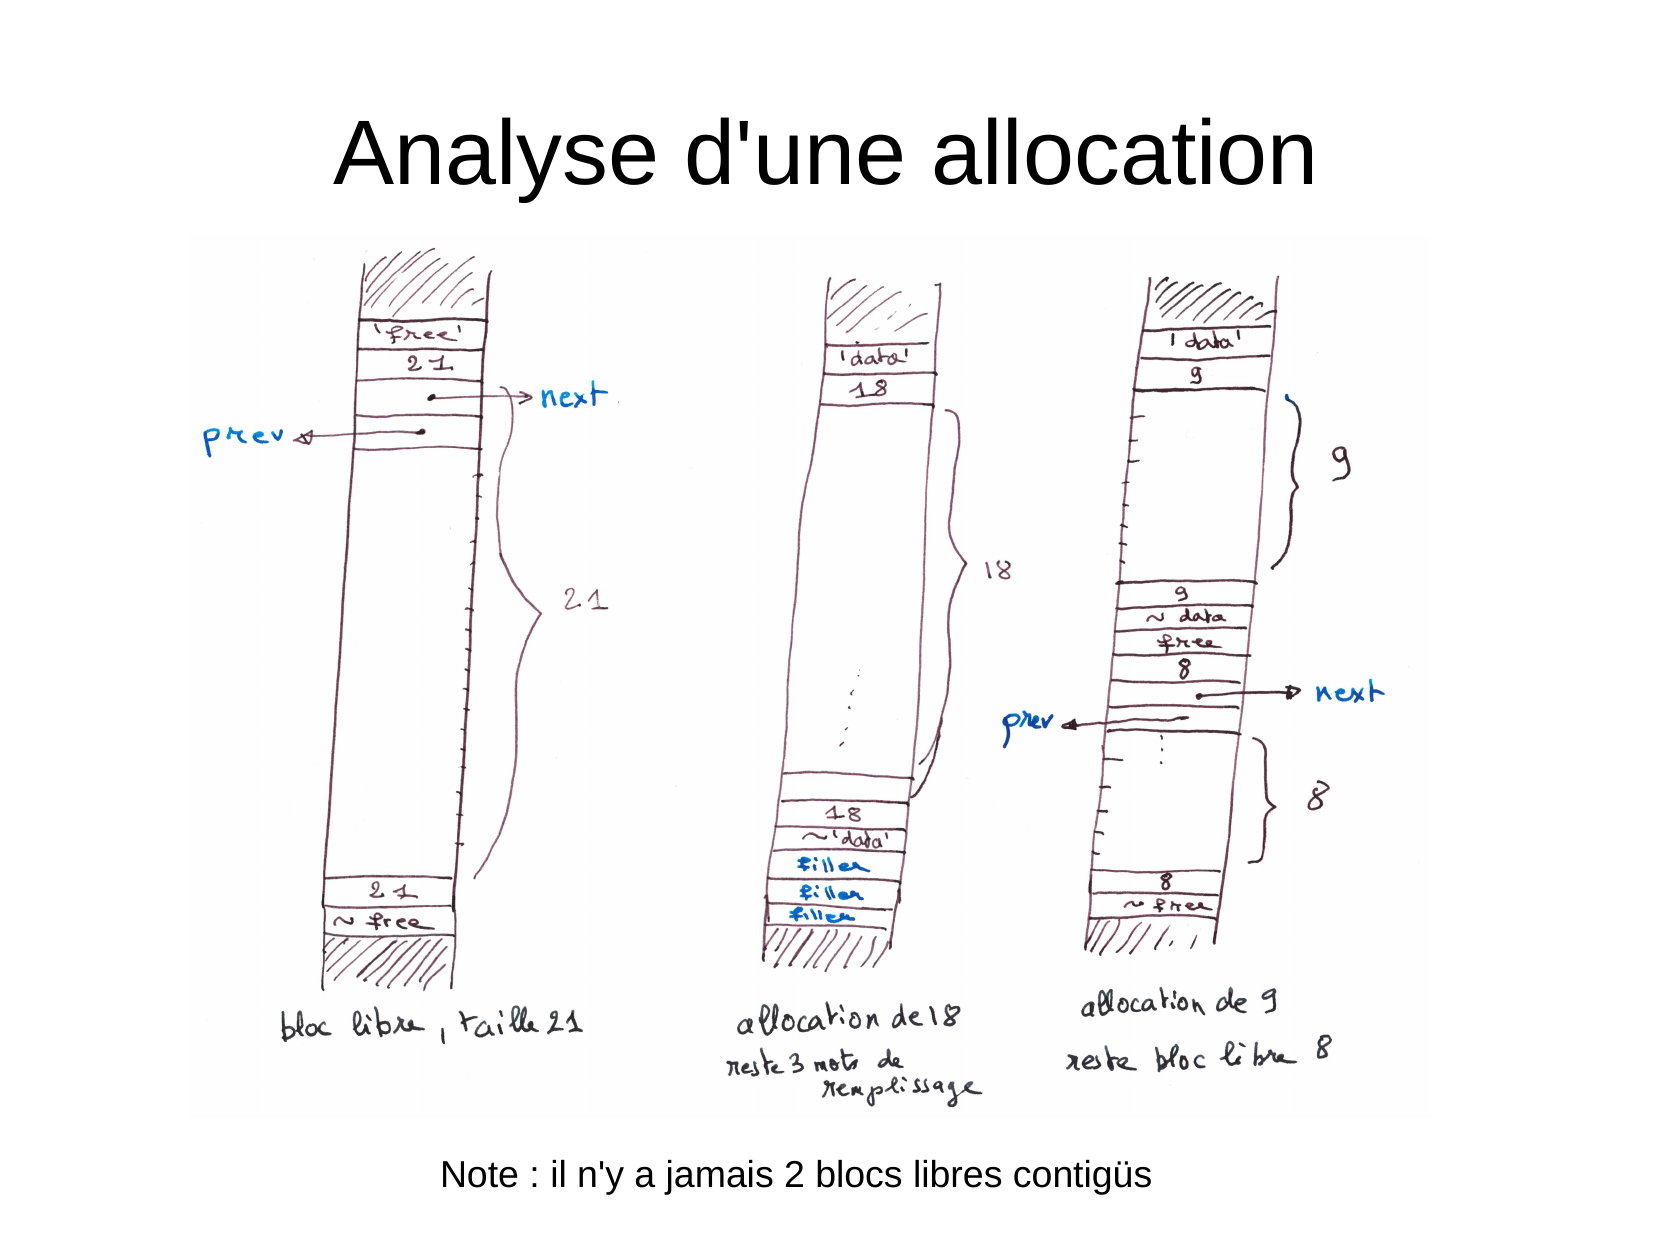

# Analyse d'une allocation
Note : il n'y a jamais 2 blocs libres contigüs